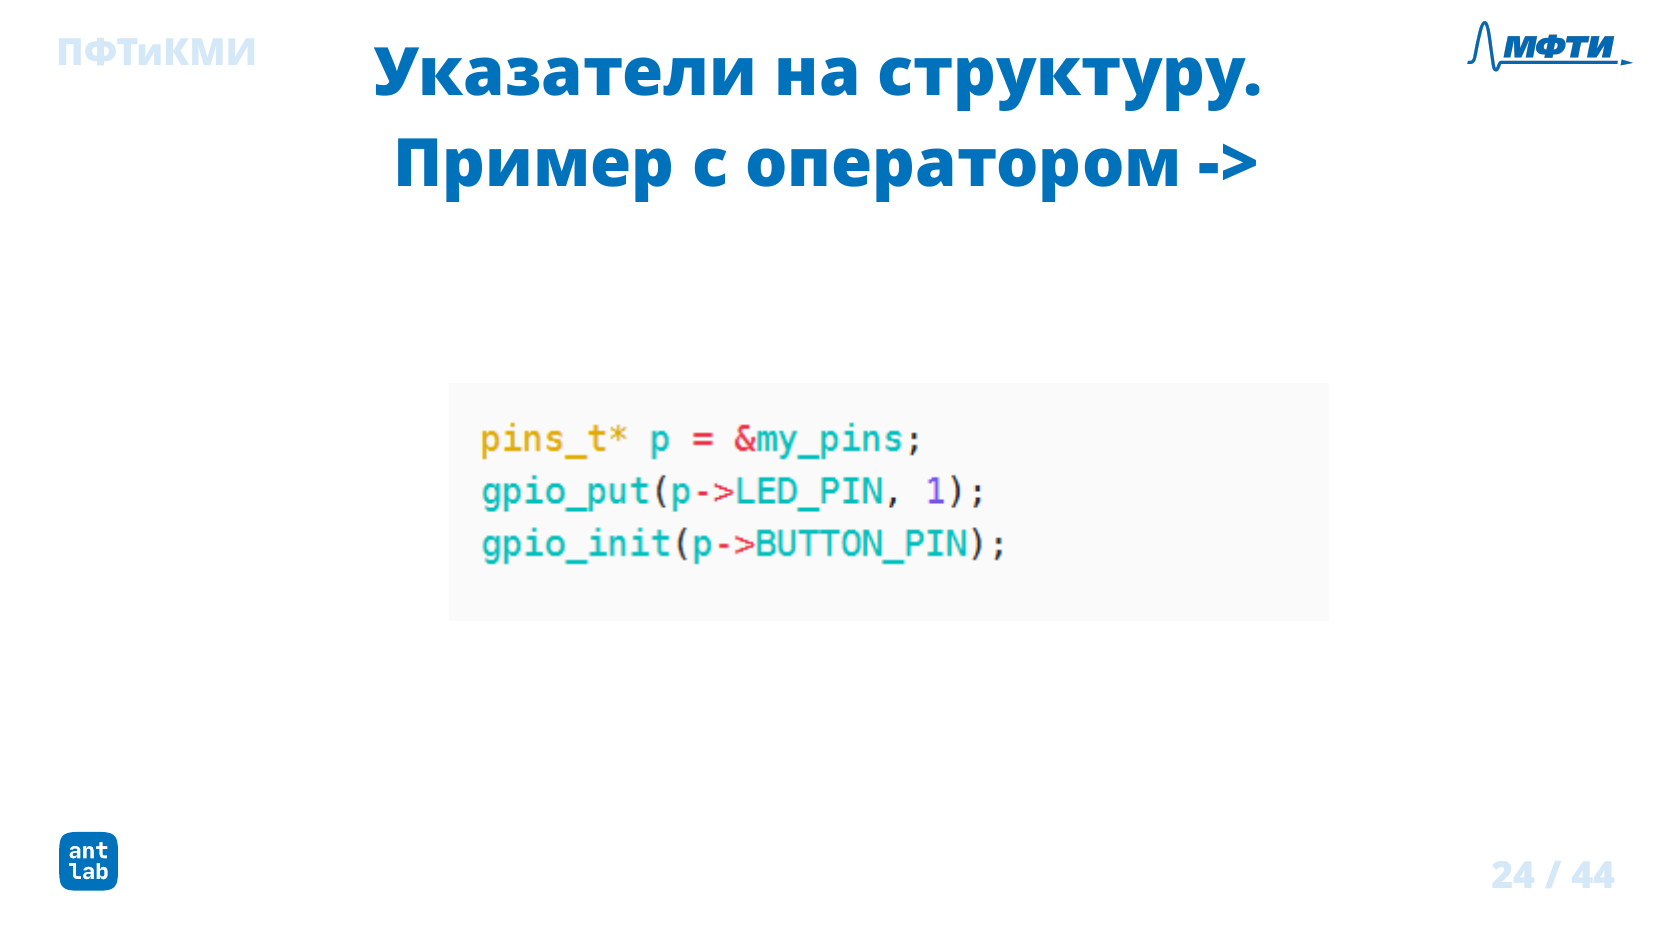

# Указатели на структуру. Пример с оператором ->